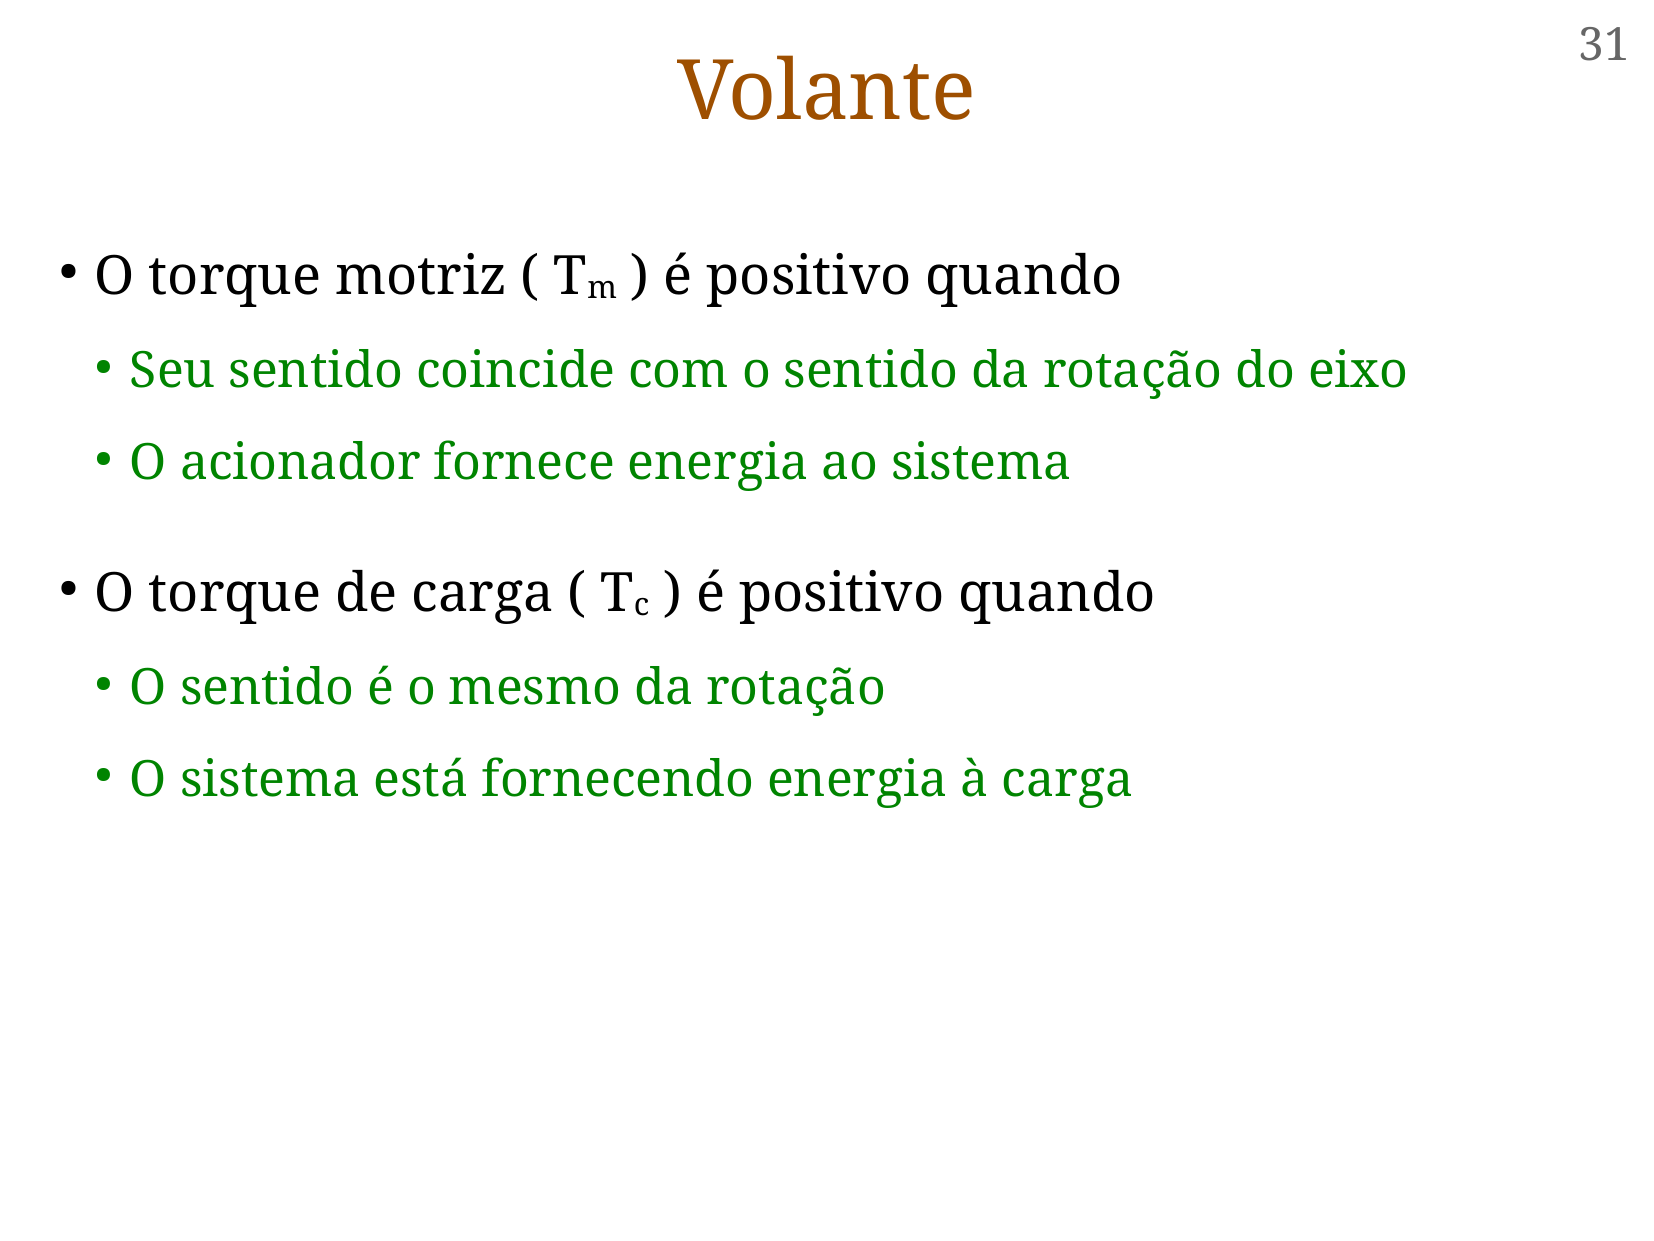

31
# Volante
O torque motriz ( Tm ) é positivo quando
Seu sentido coincide com o sentido da rotação do eixo
O acionador fornece energia ao sistema
O torque de carga ( Tc ) é positivo quando
O sentido é o mesmo da rotação
O sistema está fornecendo energia à carga